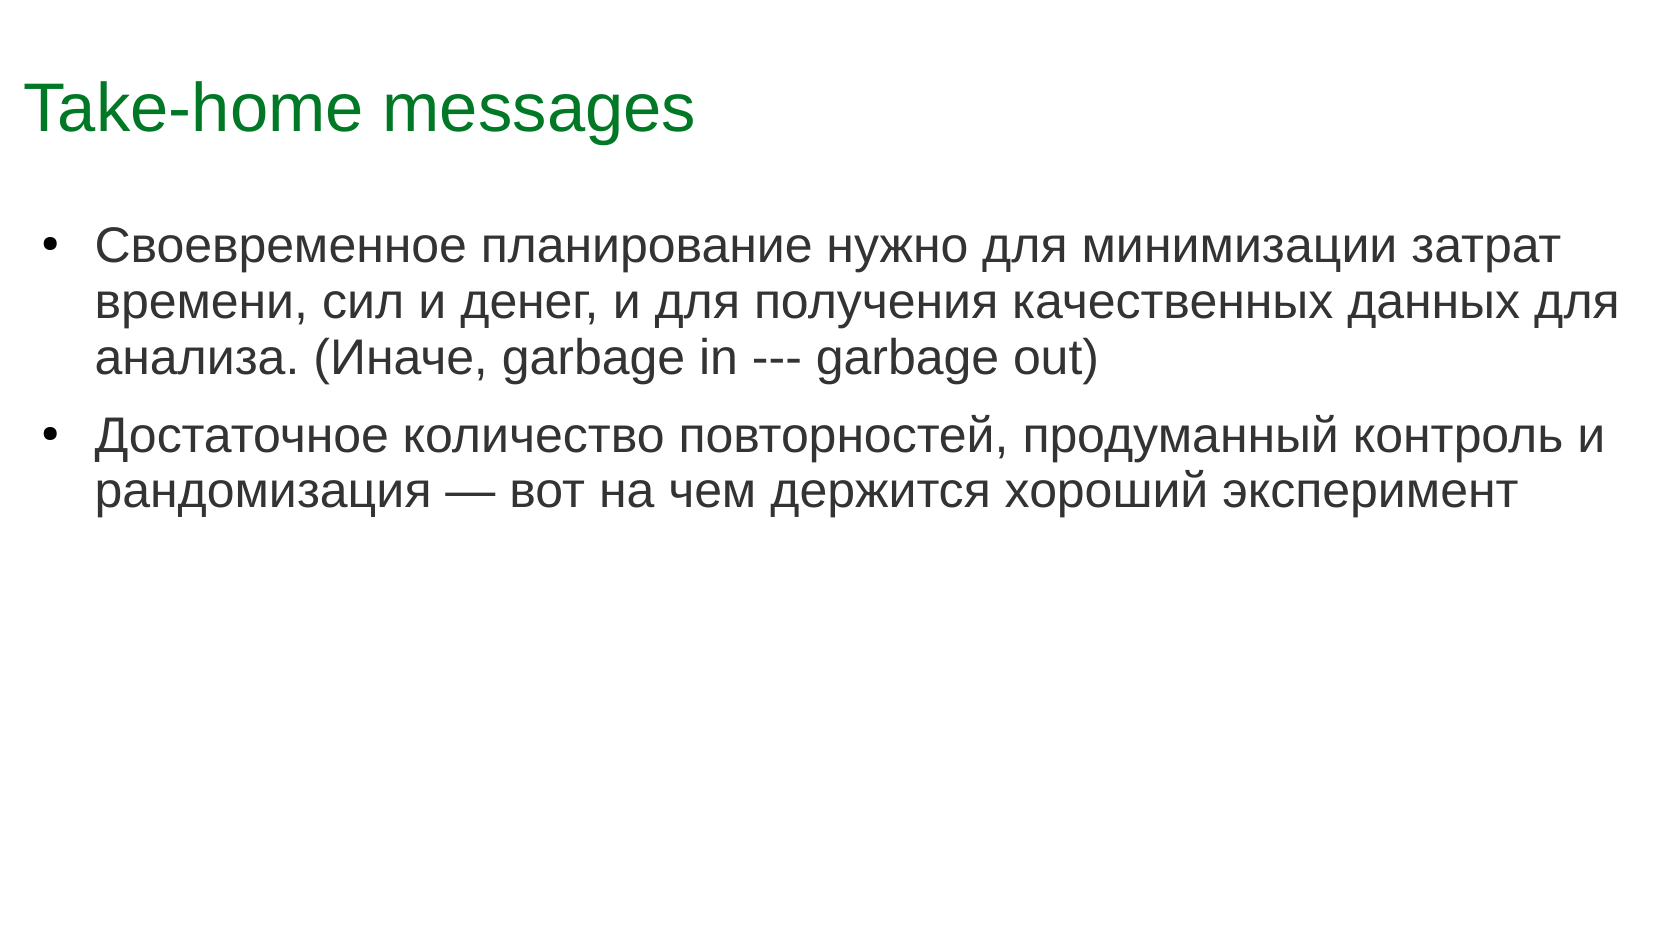

# Take-home messages
Своевременное планирование нужно для минимизации затрат времени, сил и денег, и для получения качественных данных для анализа. (Иначе, garbage in --- garbage out)
Достаточное количество повторностей, продуманный контроль и рандомизация — вот на чем держится хороший эксперимент